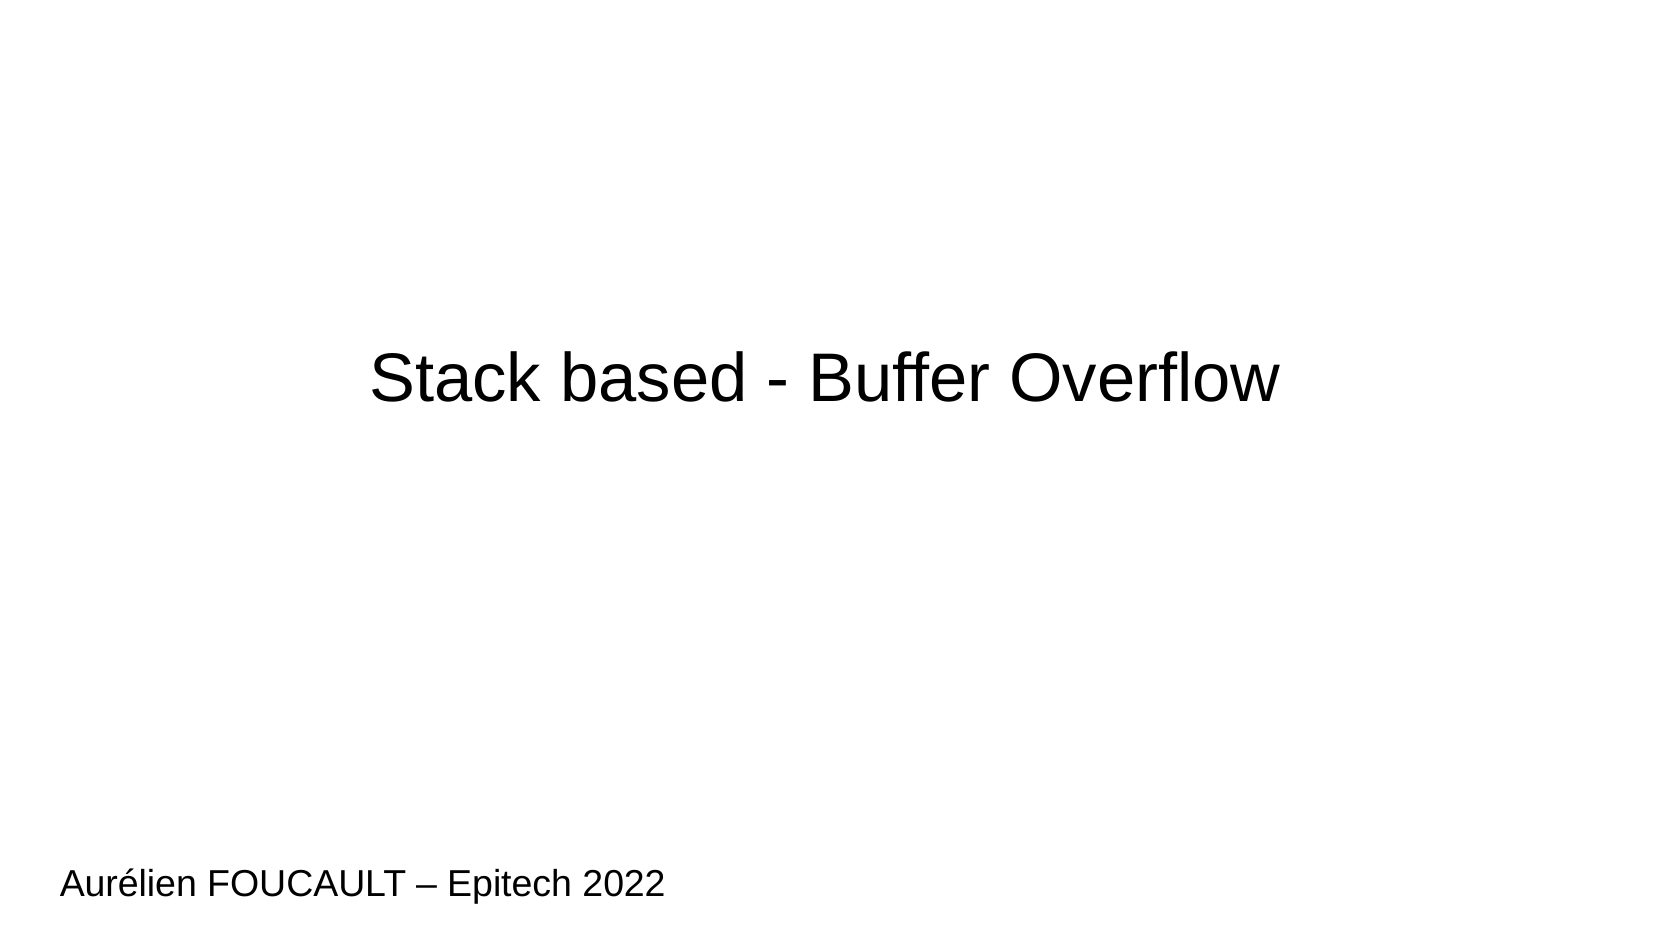

# Stack based - Buffer Overflow
Aurélien FOUCAULT – Epitech 2022